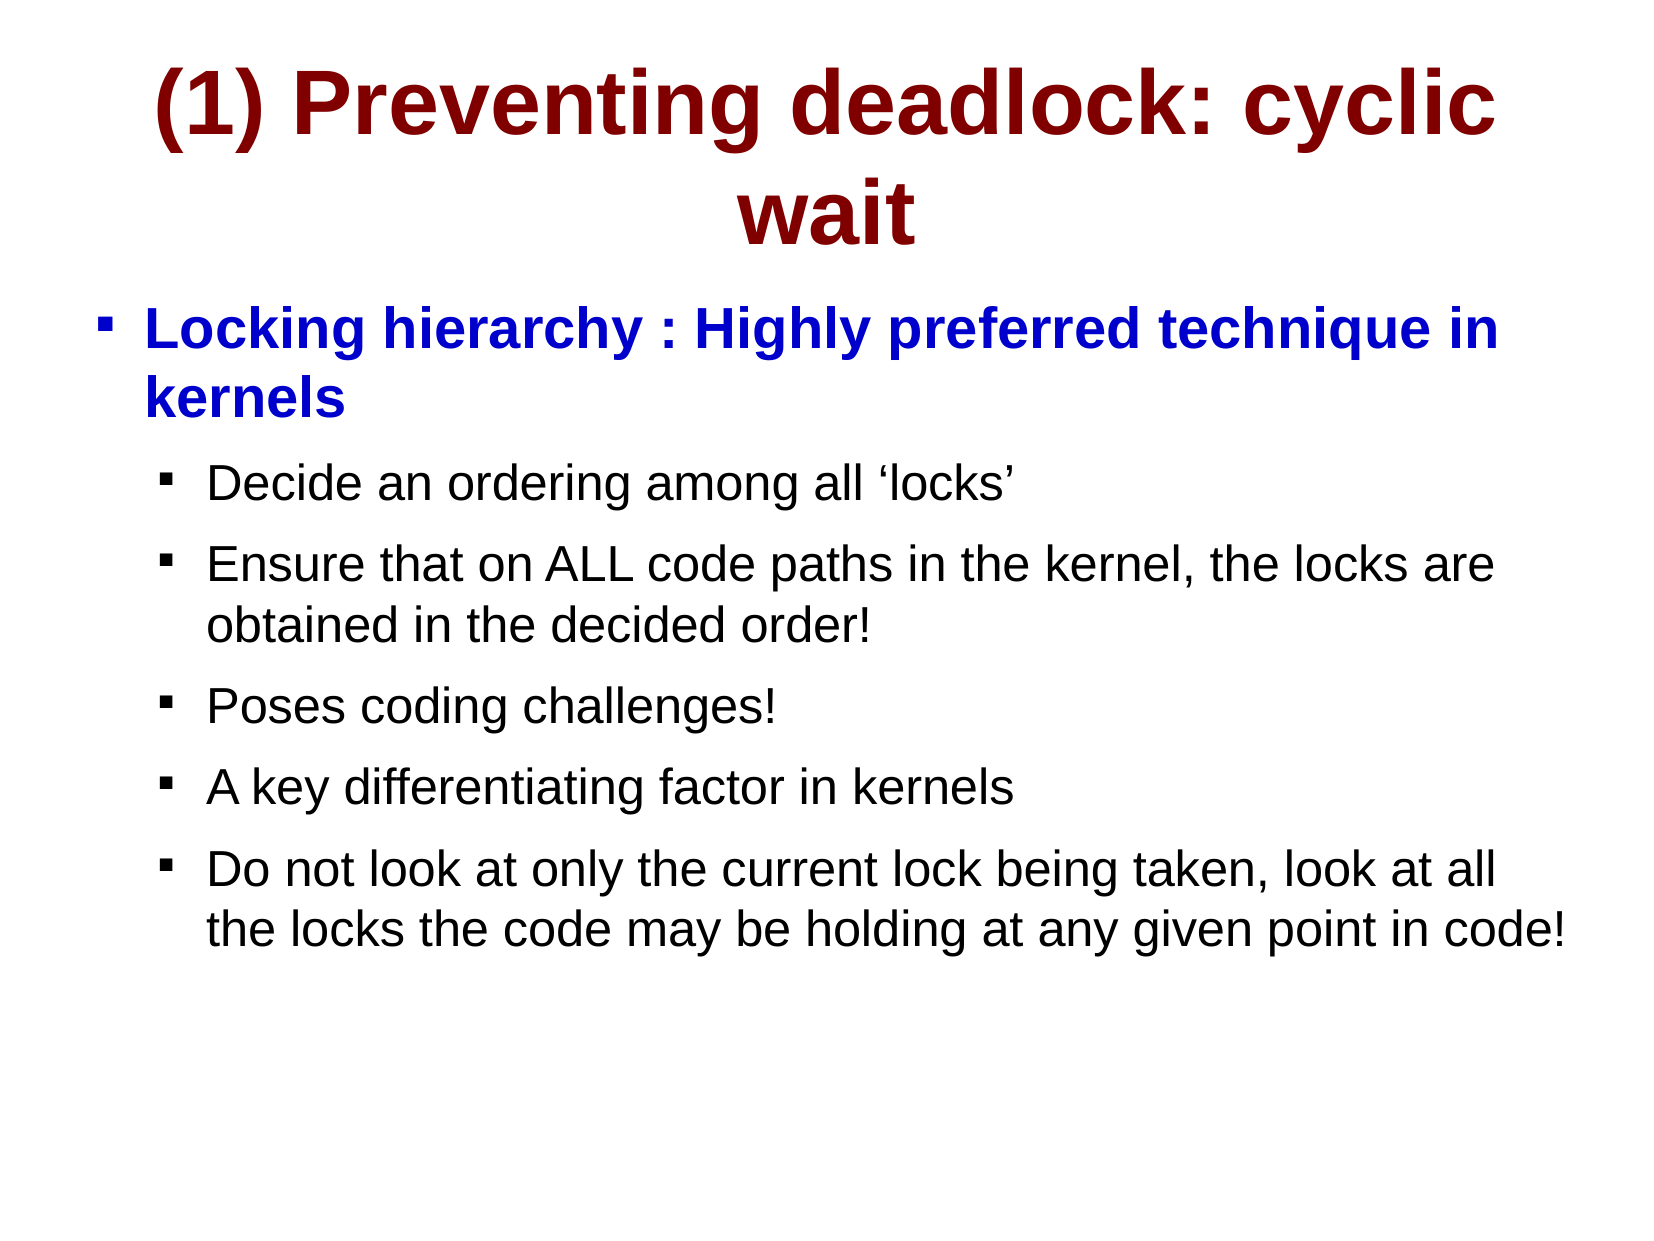

# (1) Preventing deadlock: cyclic wait
Locking hierarchy : Highly preferred technique in kernels
Decide an ordering among all ‘locks’
Ensure that on ALL code paths in the kernel, the locks are obtained in the decided order!
Poses coding challenges!
A key differentiating factor in kernels
Do not look at only the current lock being taken, look at all the locks the code may be holding at any given point in code!